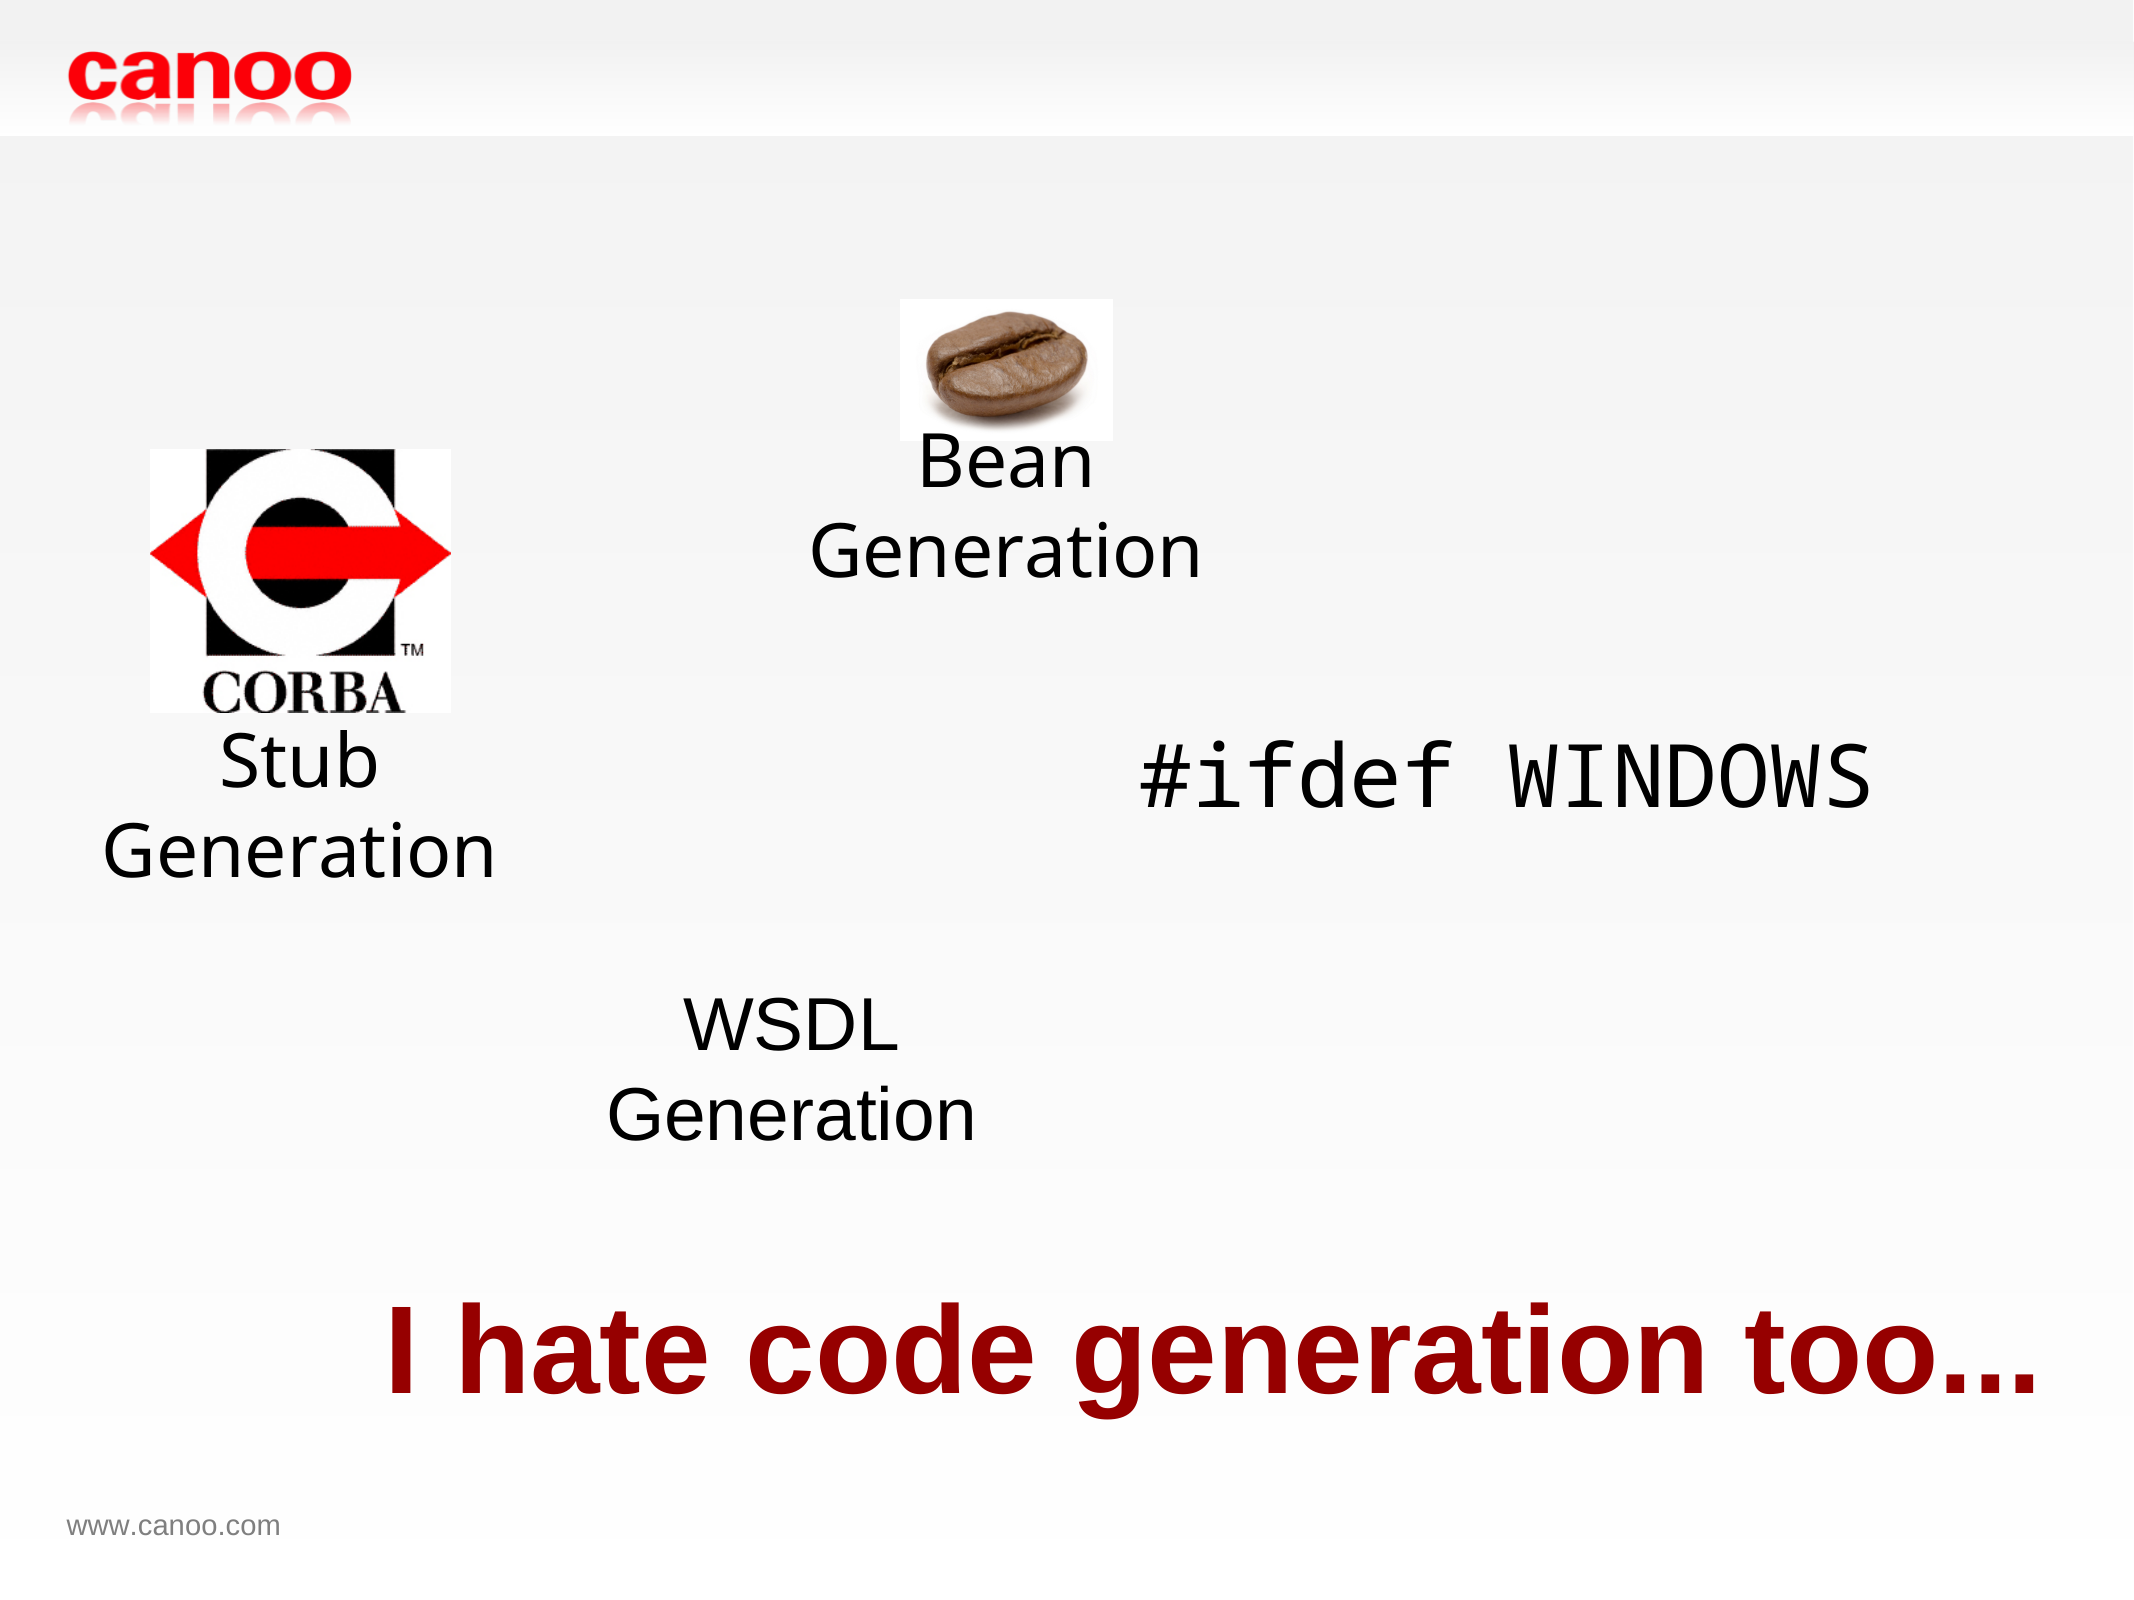

Bean
Generation
#ifdef WINDOWS
WSDL
Generation
# I hate code generation too...